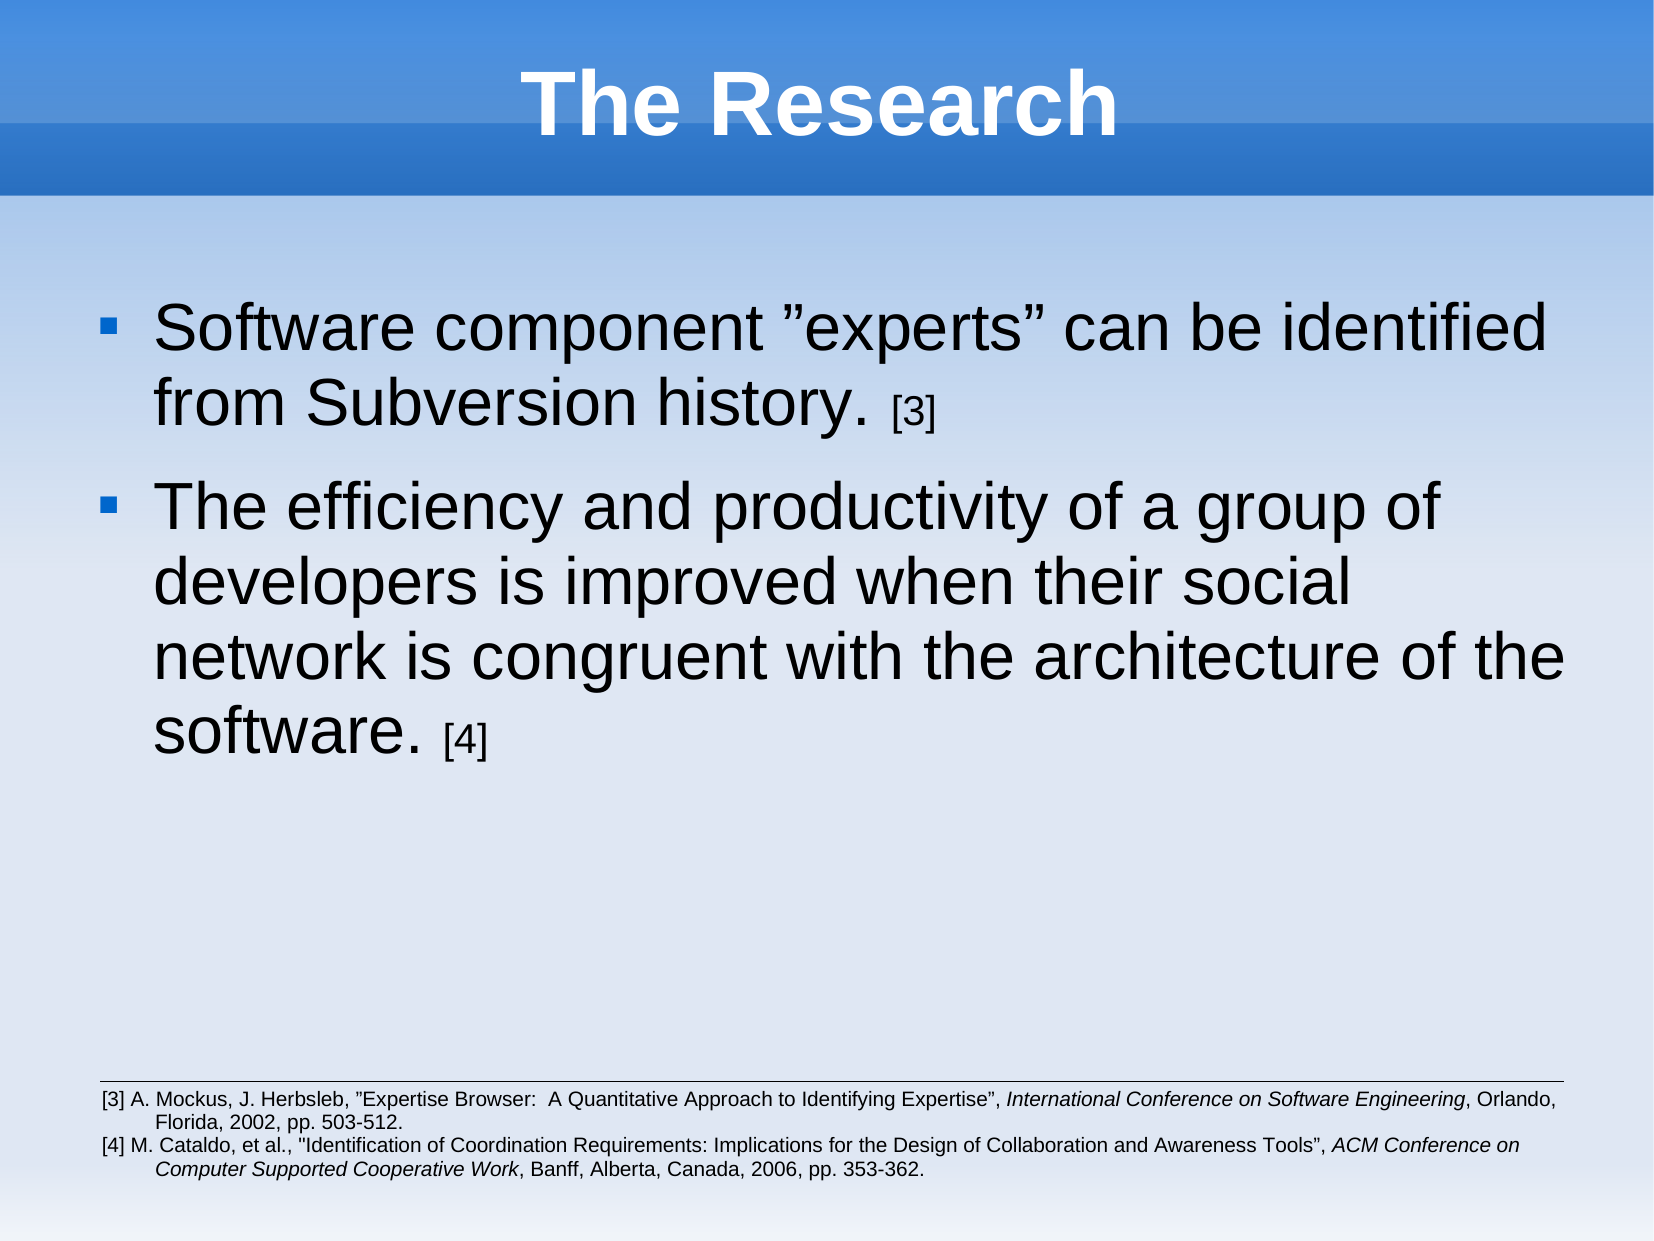

# The Research
Software component ”experts” can be identified from Subversion history. [3]
The efficiency and productivity of a group of developers is improved when their social network is congruent with the architecture of the software. [4]
[3] A. Mockus, J. Herbsleb, ”Expertise Browser: A Quantitative Approach to Identifying Expertise”, International Conference on Software Engineering, Orlando, Florida, 2002, pp. 503-512.
[4] M. Cataldo, et al., "Identification of Coordination Requirements: Implications for the Design of Collaboration and Awareness Tools”, ACM Conference on Computer Supported Cooperative Work, Banff, Alberta, Canada, 2006, pp. 353-362.